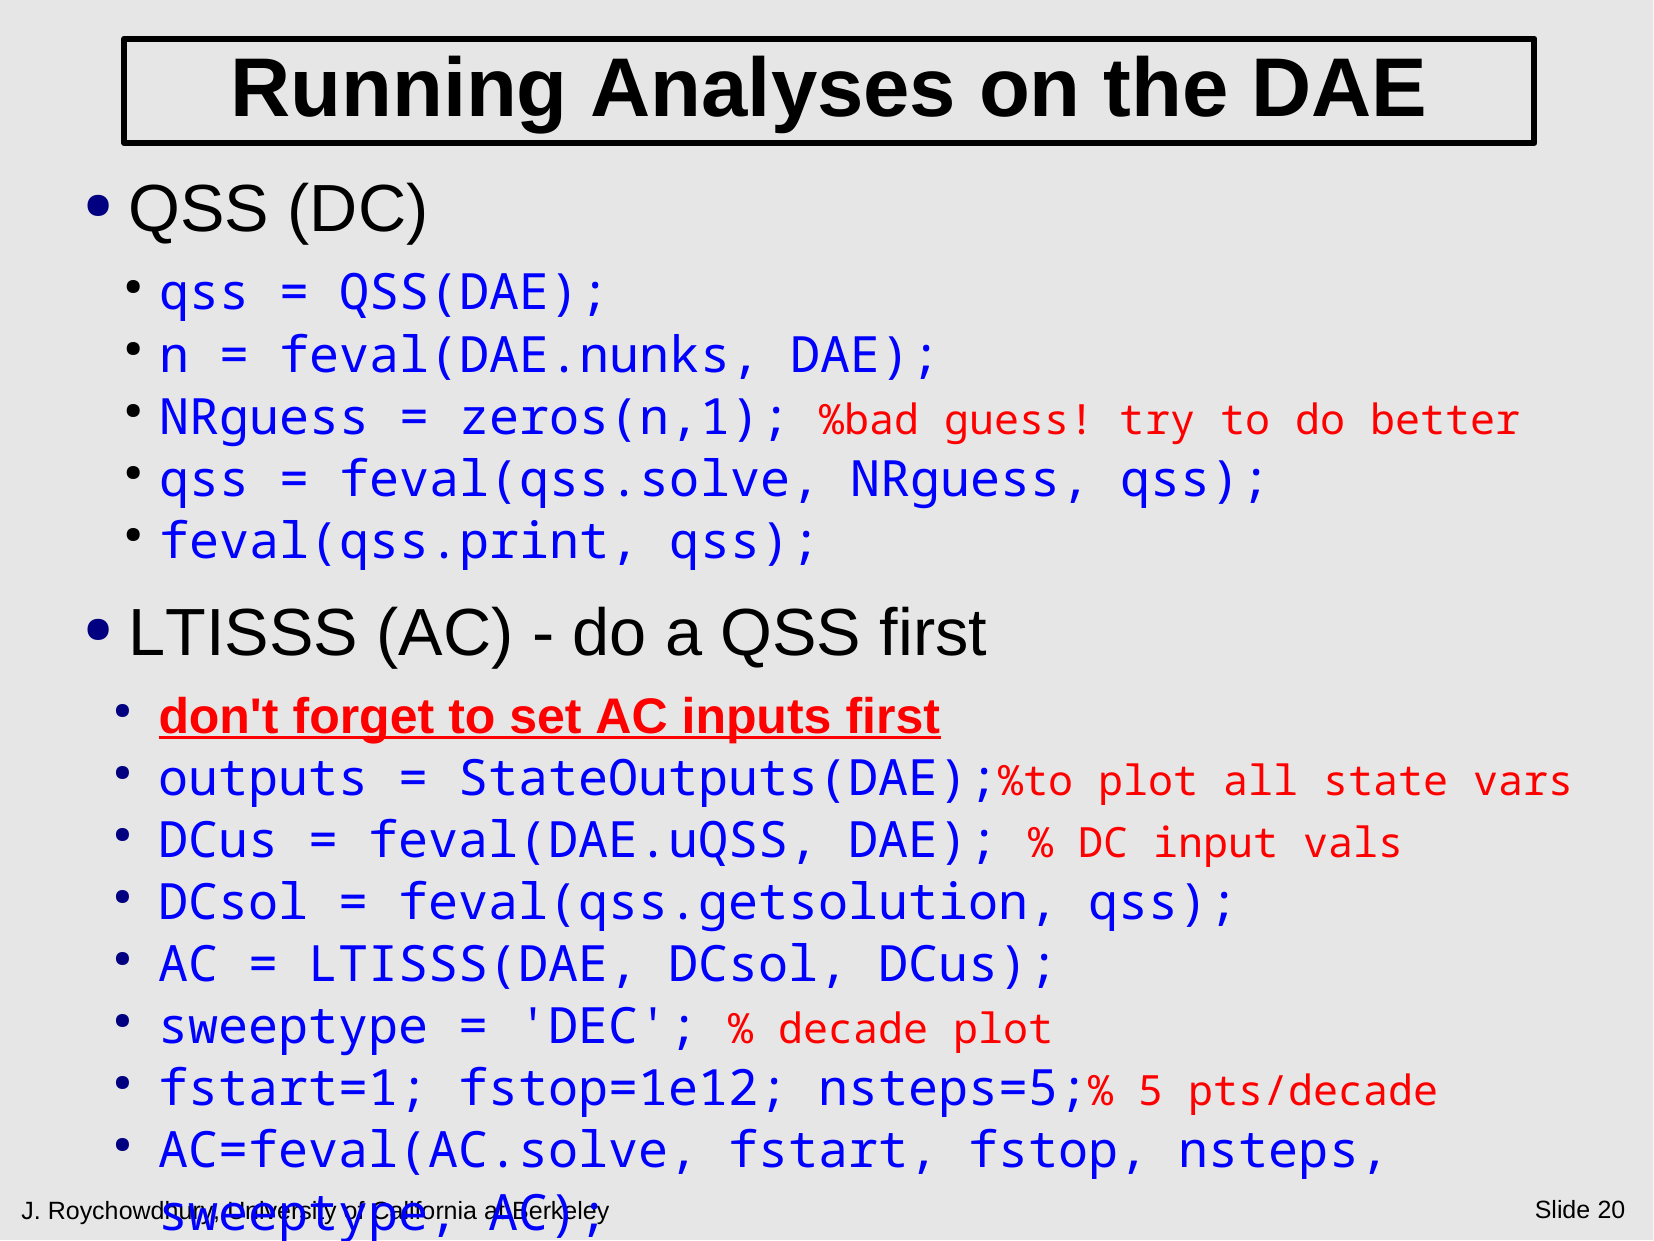

# Running Analyses on the DAE
QSS (DC)
qss = QSS(DAE);
n = feval(DAE.nunks, DAE);
NRguess = zeros(n,1); %bad guess! try to do better
qss = feval(qss.solve, NRguess, qss);
feval(qss.print, qss);
LTISSS (AC) - do a QSS first
don't forget to set AC inputs first
outputs = StateOutputs(DAE);%to plot all state vars
DCus = feval(DAE.uQSS, DAE); % DC input vals
DCsol = feval(qss.getsolution, qss);
AC = LTISSS(DAE, DCsol, DCus);
sweeptype = 'DEC'; % decade plot
fstart=1; fstop=1e12; nsteps=5;% 5 pts/decade
AC=feval(AC.solve, fstart, fstop, nsteps, sweeptype, AC);
feval(AC.plot, AC, outputs);